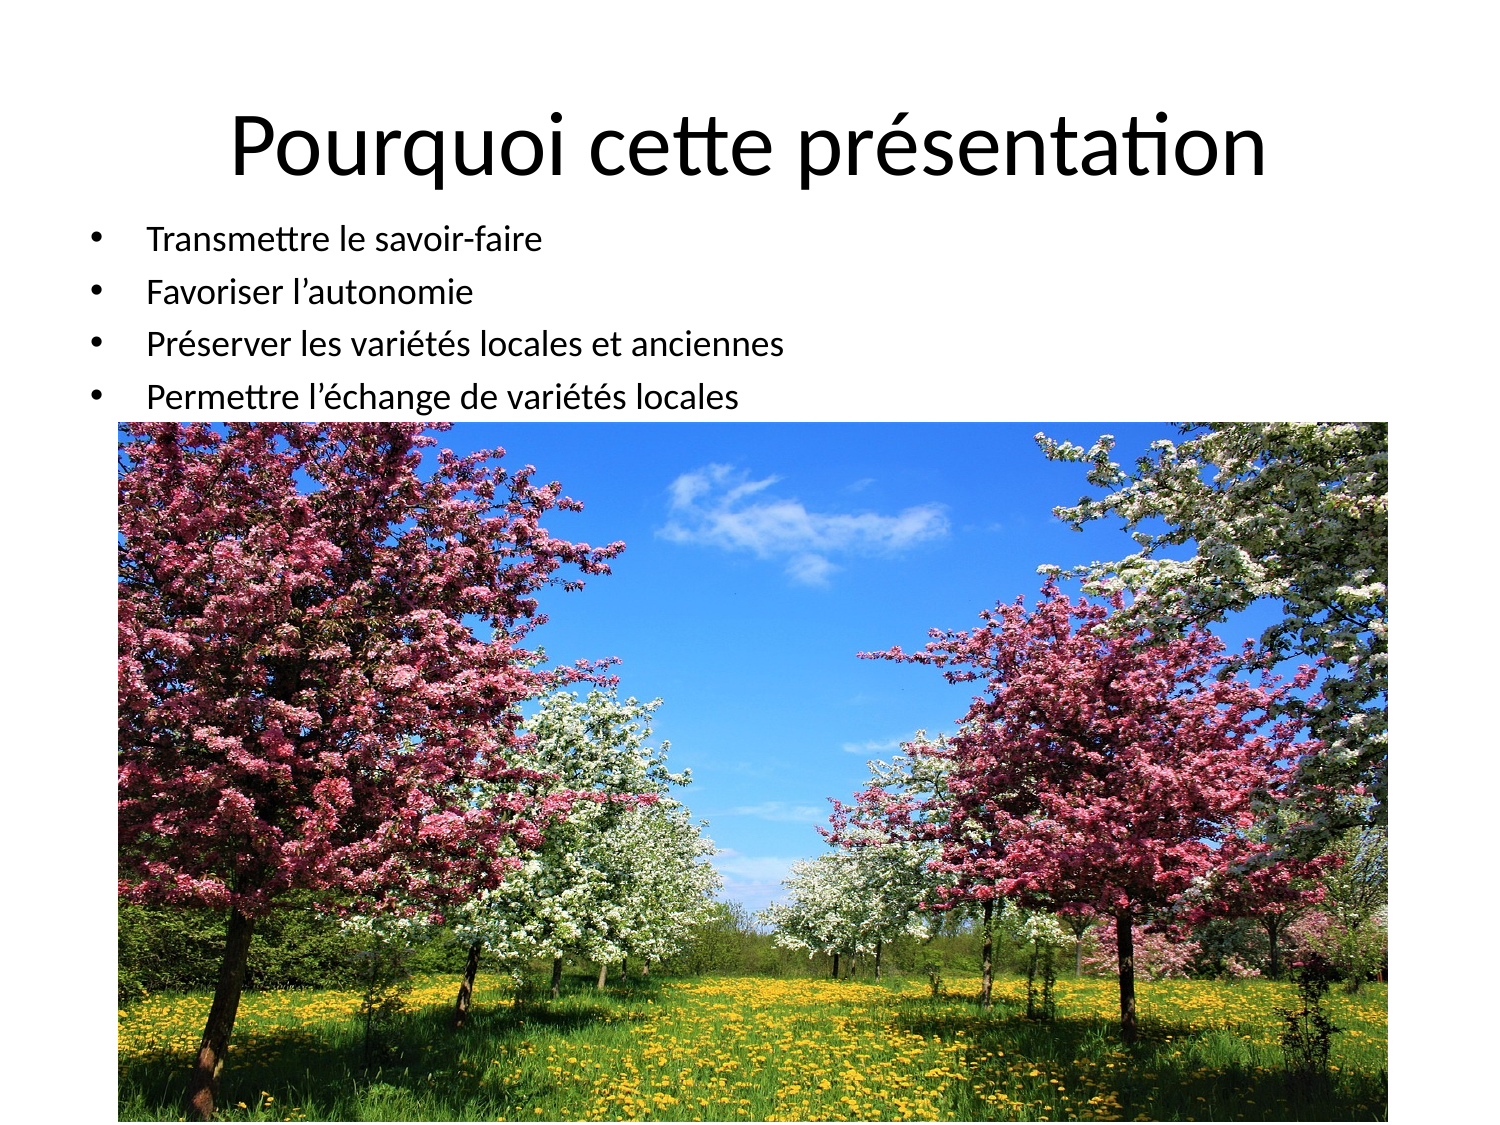

# Pourquoi cette présentation
Transmettre le savoir-faire
Favoriser l’autonomie
Préserver les variétés locales et anciennes
Permettre l’échange de variétés locales